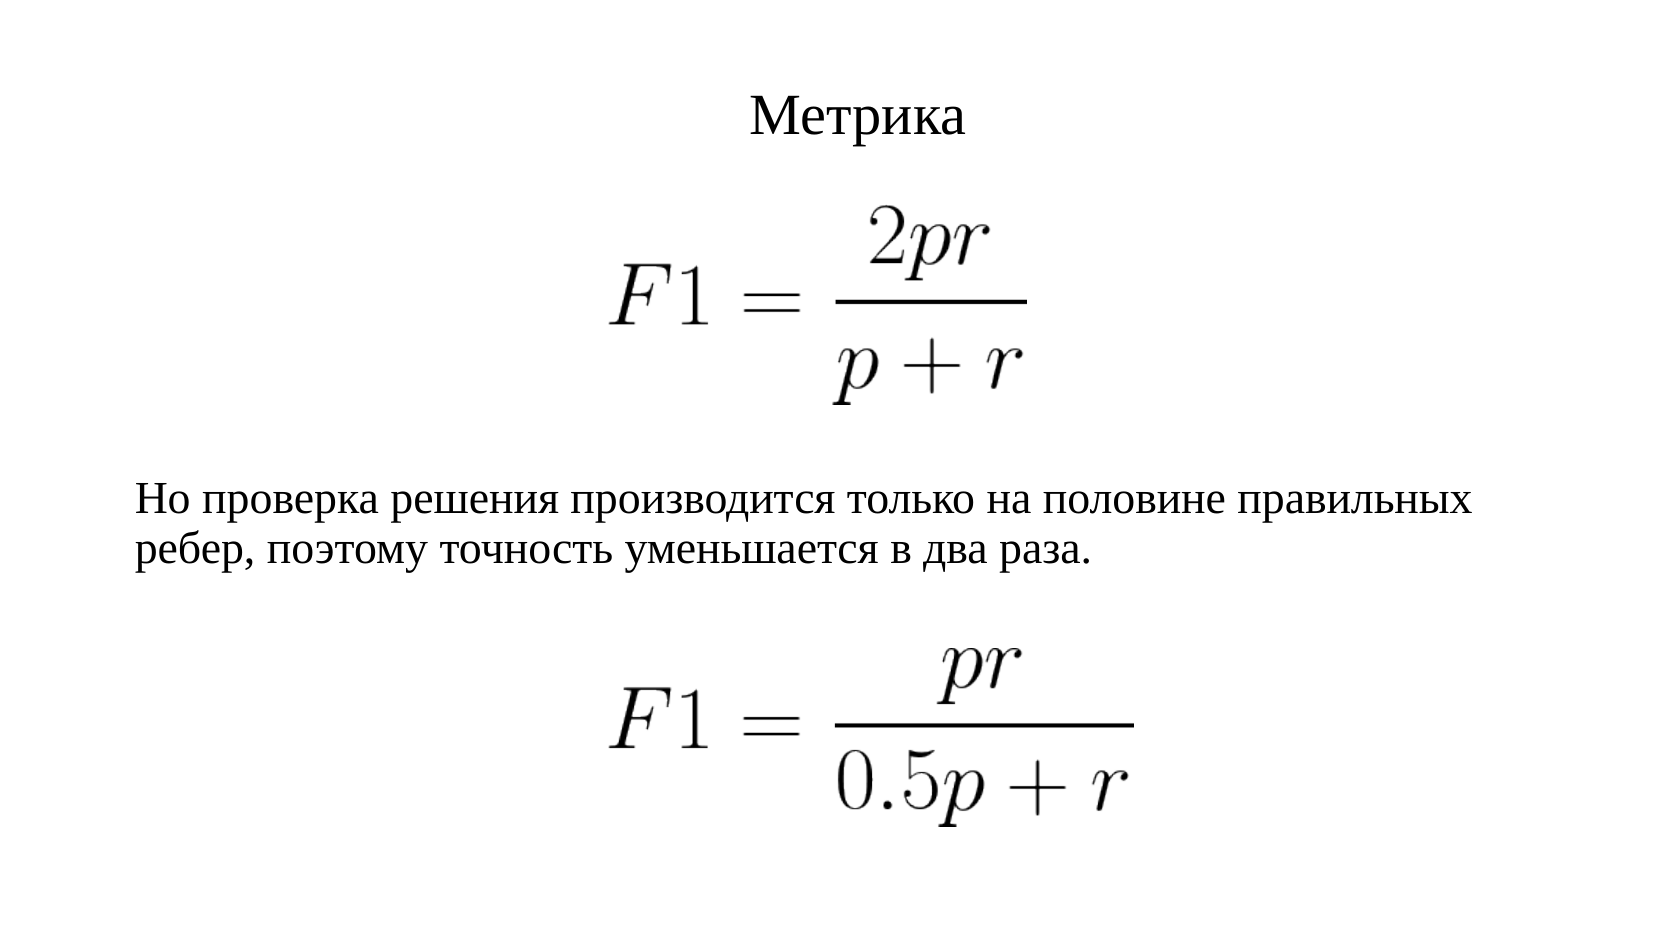

Метрика
Но проверка решения производится только на половине правильных ребер, поэтому точность уменьшается в два раза.